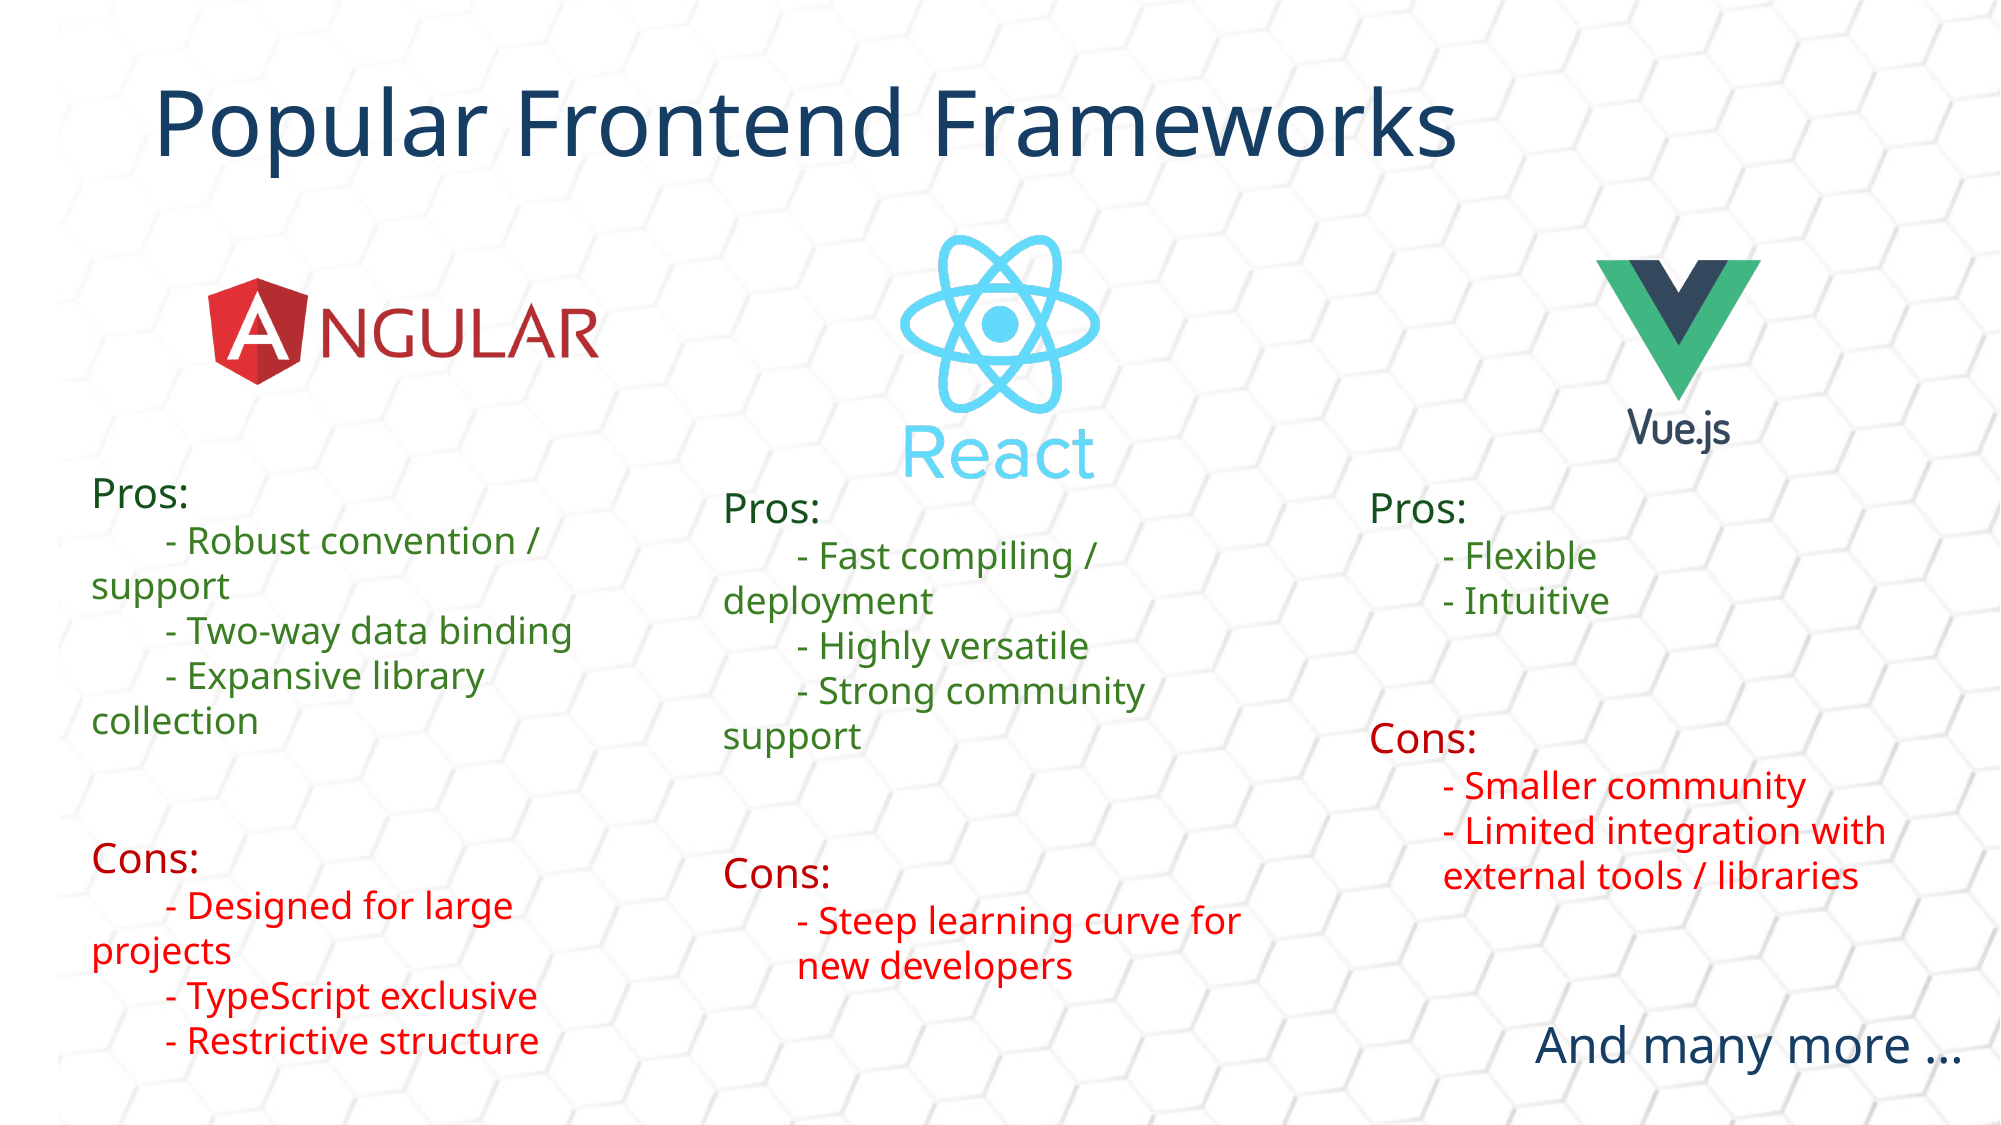

# Popular Frontend Frameworks
Pros:
	- Robust convention / 	support
	- Two-way data binding
	- Expansive library 	collection
Cons:
	- Designed for large 	projects
	- TypeScript exclusive
	- Restrictive structure
Pros:
	- Fast compiling / 	deployment
	- Highly versatile
	- Strong community 	support
Cons:
	- Steep learning curve for 	new developers
Pros:
	- Flexible
	- Intuitive
Cons:
	- Smaller community
	- Limited integration with 	external tools / libraries
And many more …